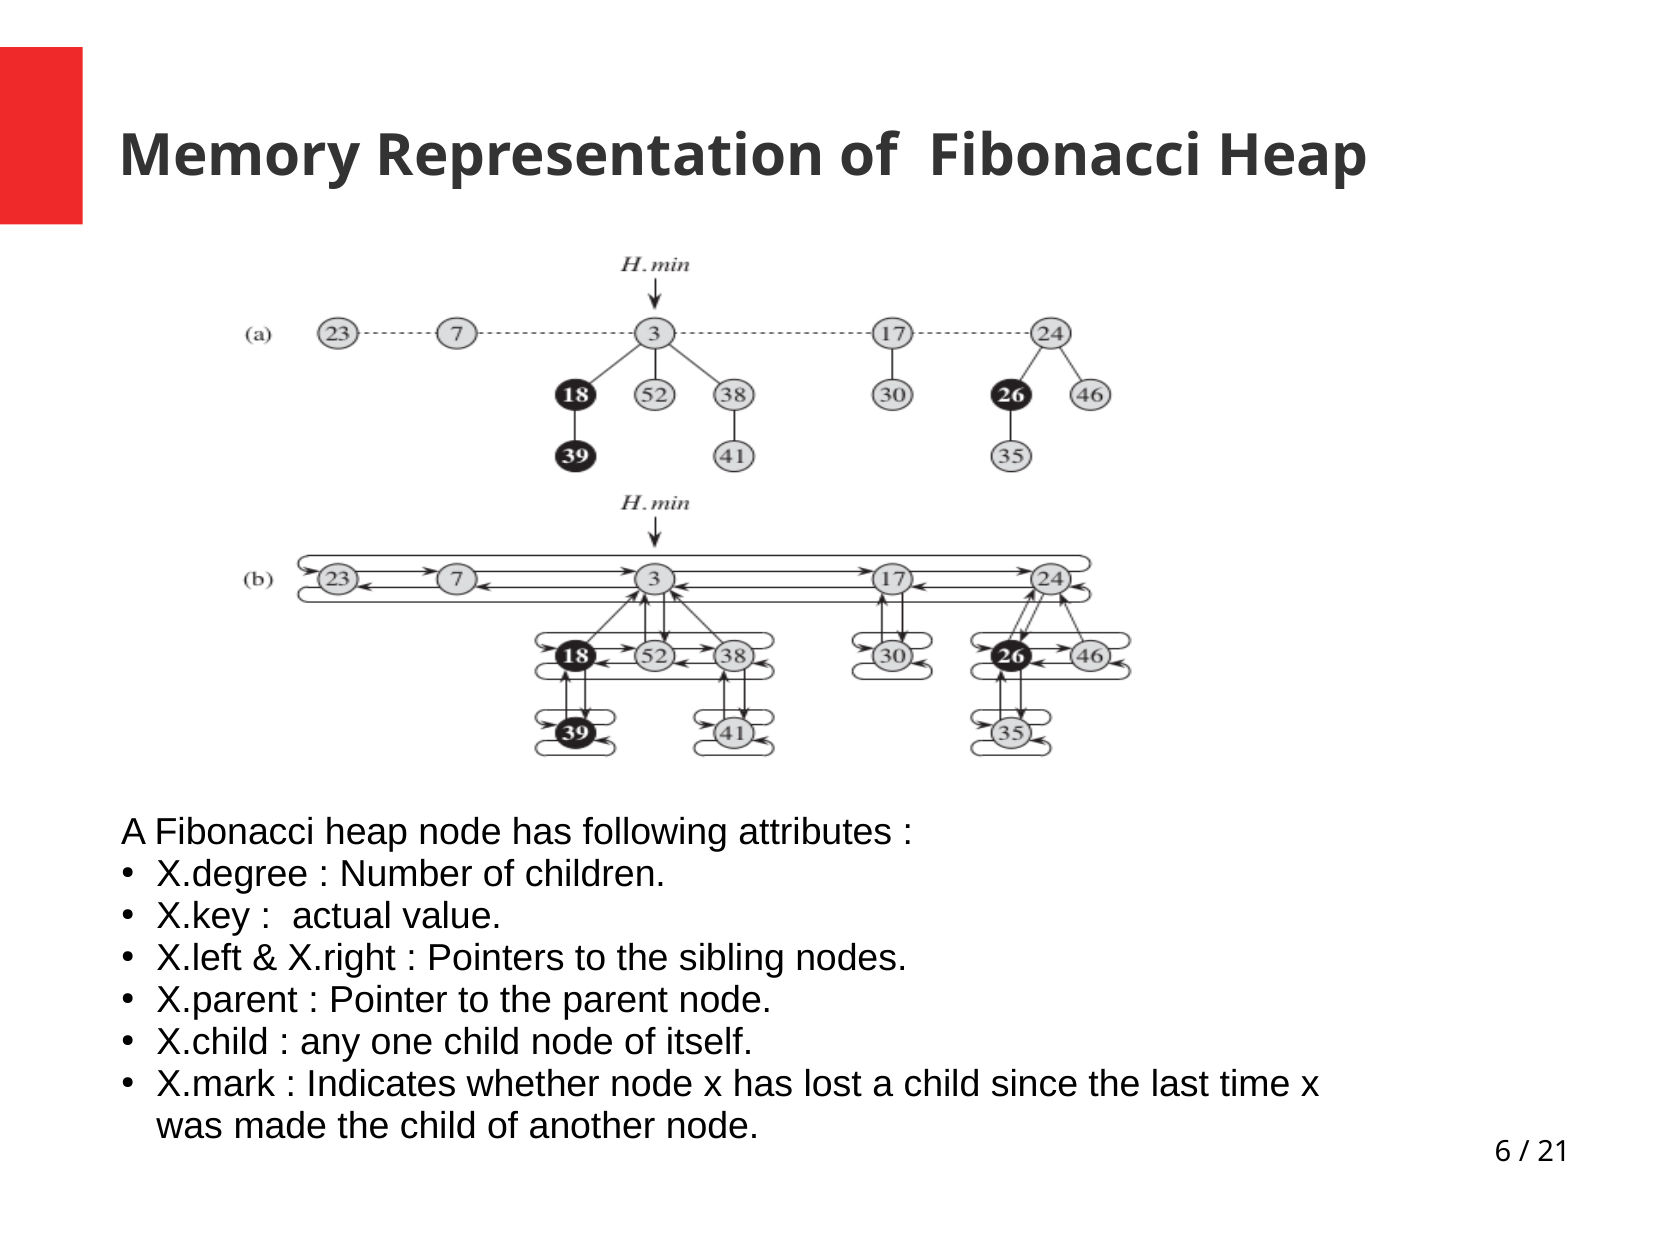

# Memory Representation of Fibonacci Heap
A Fibonacci heap node has following attributes :
X.degree : Number of children.
X.key : actual value.
X.left & X.right : Pointers to the sibling nodes.
X.parent : Pointer to the parent node.
X.child : any one child node of itself.
X.mark : Indicates whether node x has lost a child since the last time x was made the child of another node.
6